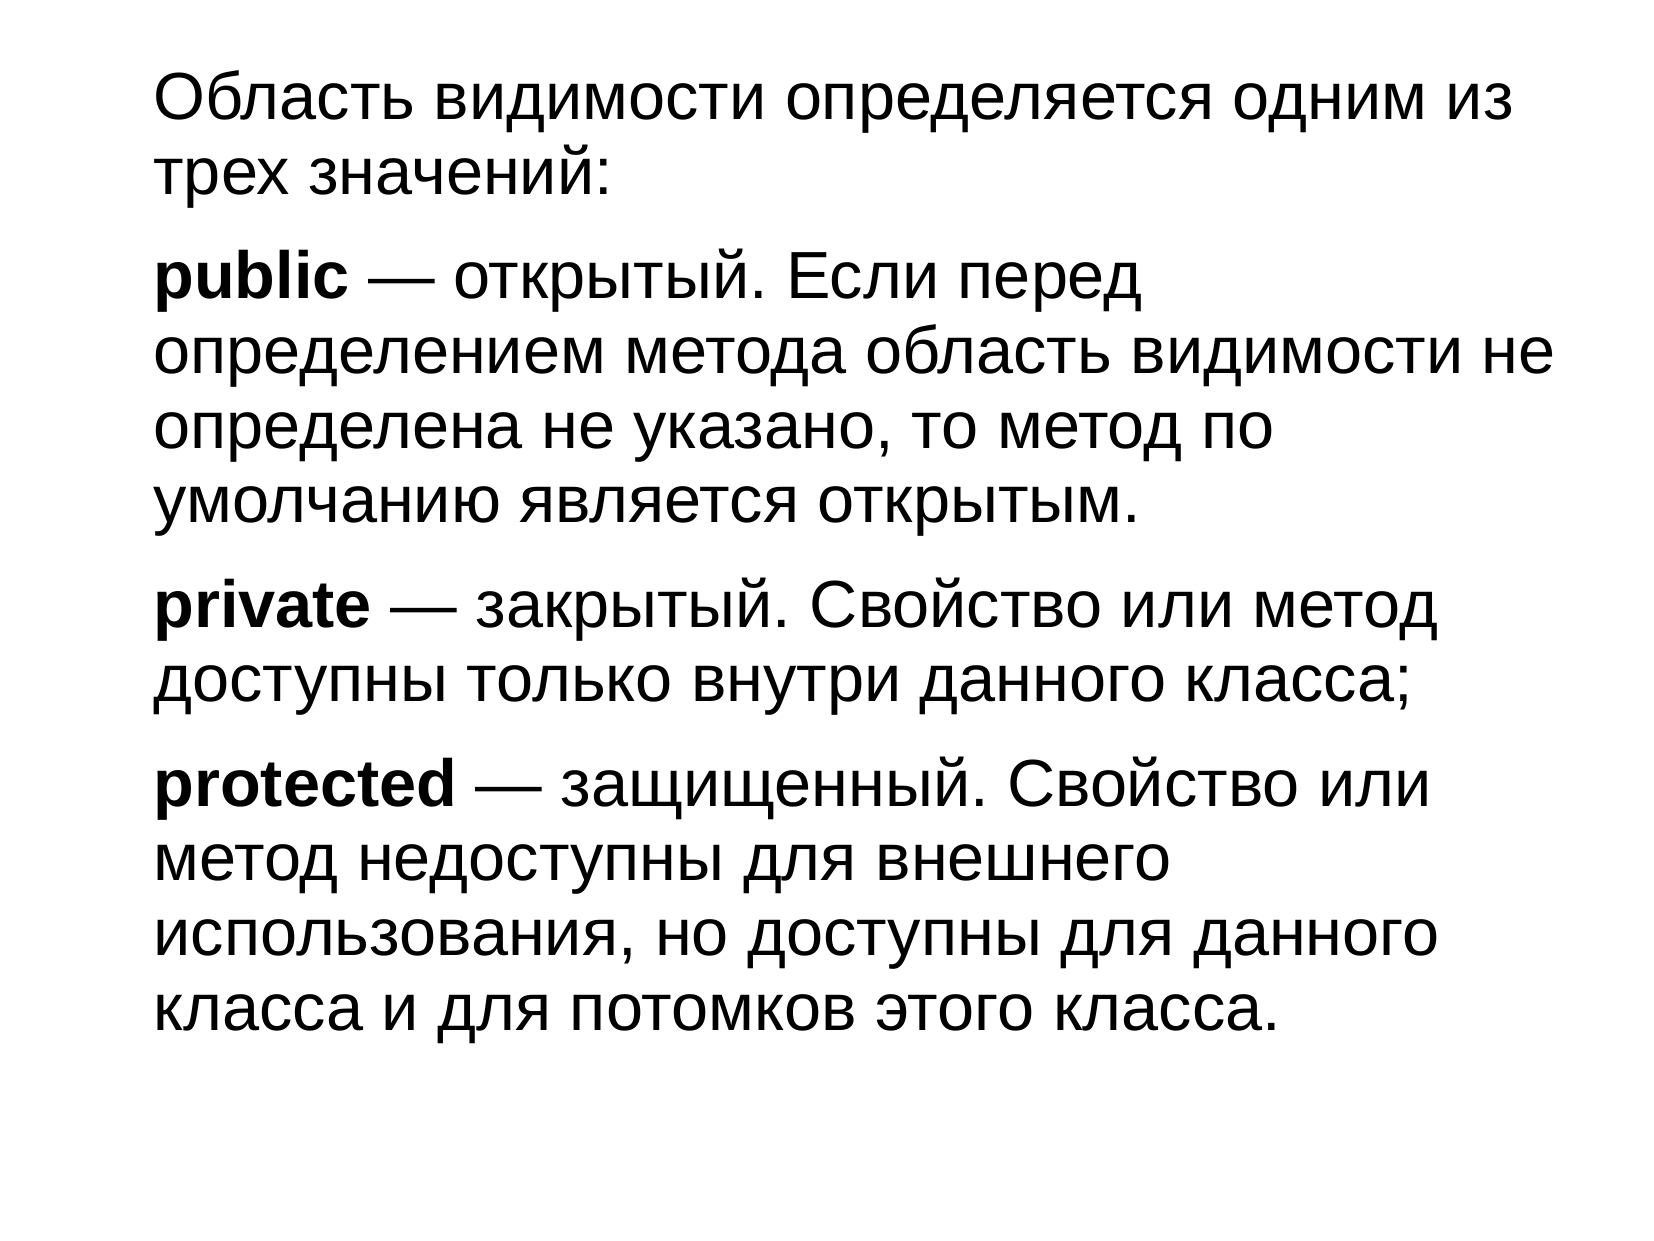

# Область видимости определяется одним из трех значений:
public — открытый. Если перед определением метода область видимости не определена не указано, то метод по умолчанию является открытым.
private — закрытый. Свойство или метод доступны только внутри данного класса;
protected — защищенный. Свойство или метод недоступны для внешнего использования, но доступны для данного класса и для потомков этого класса.